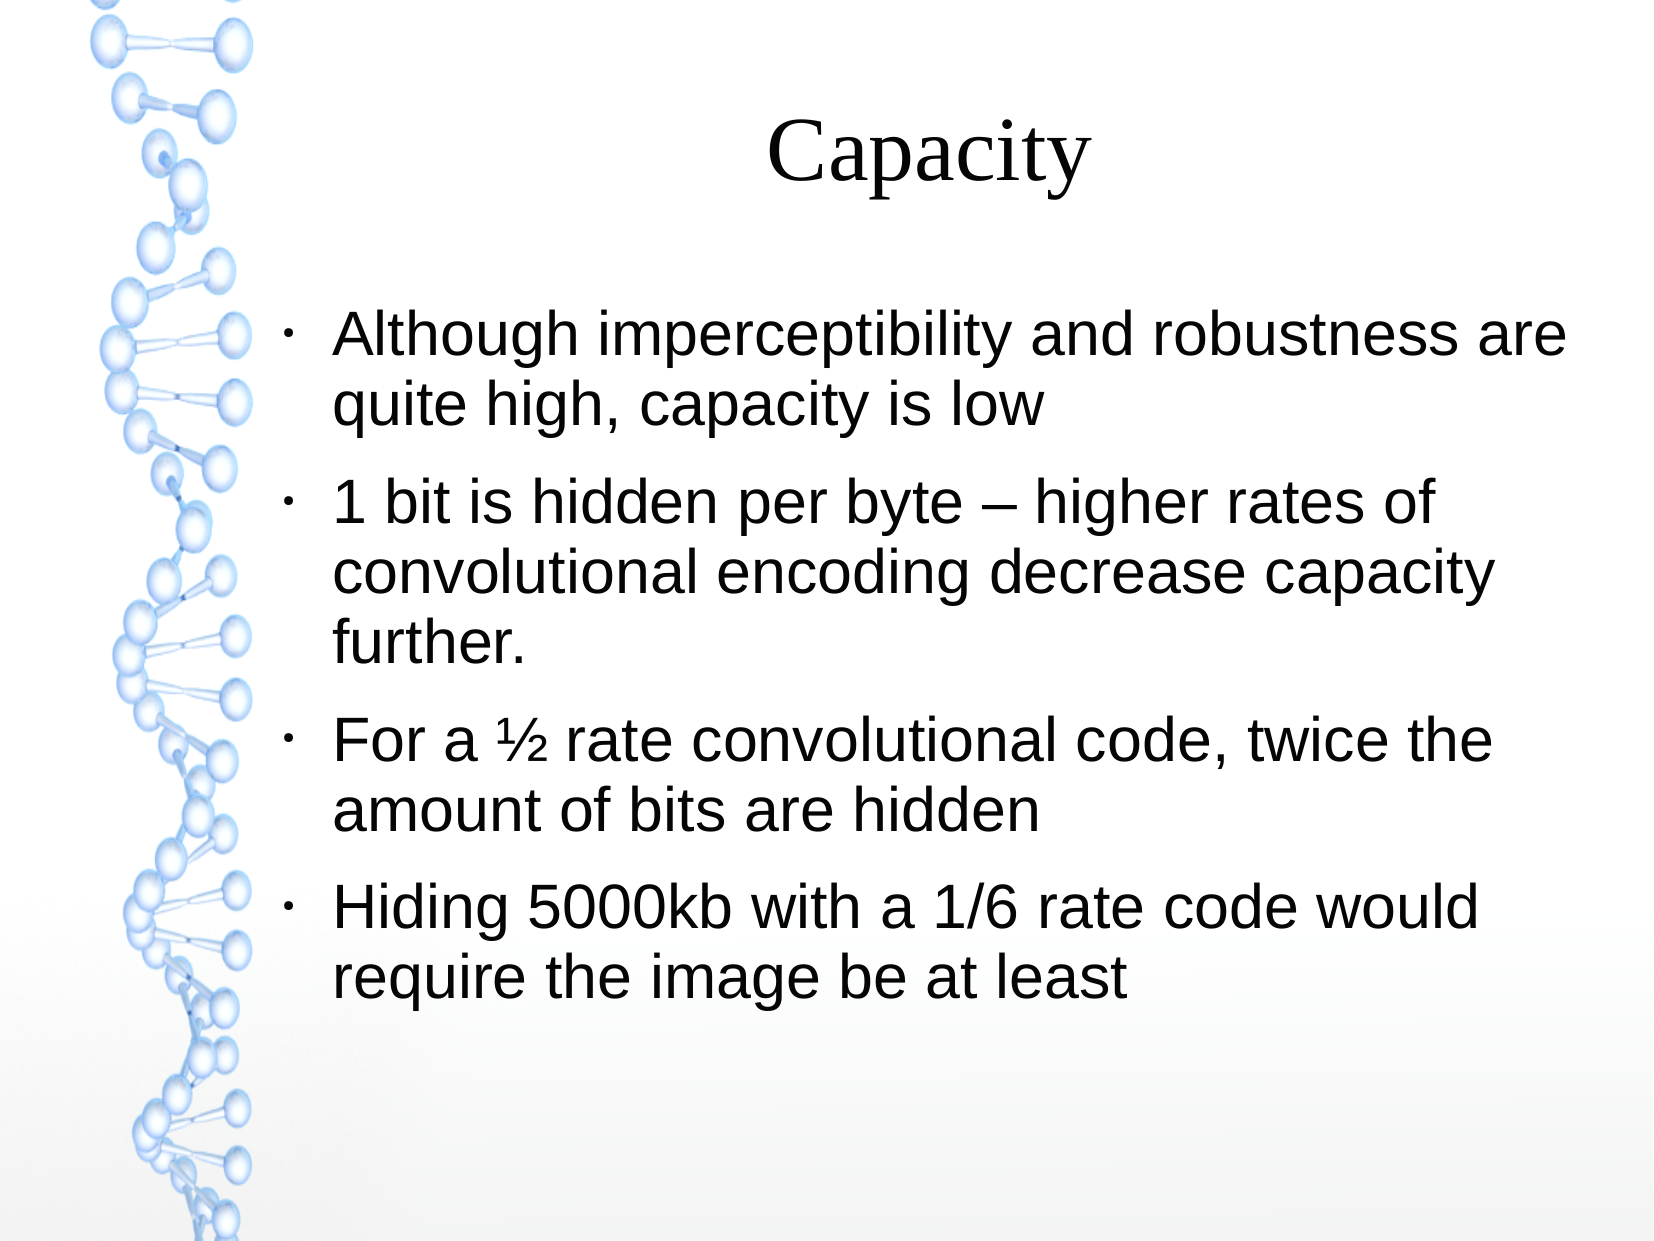

# Capacity
Although imperceptibility and robustness are quite high, capacity is low
1 bit is hidden per byte – higher rates of convolutional encoding decrease capacity further.
For a ½ rate convolutional code, twice the amount of bits are hidden
Hiding 5000kb with a 1/6 rate code would require the image be at least